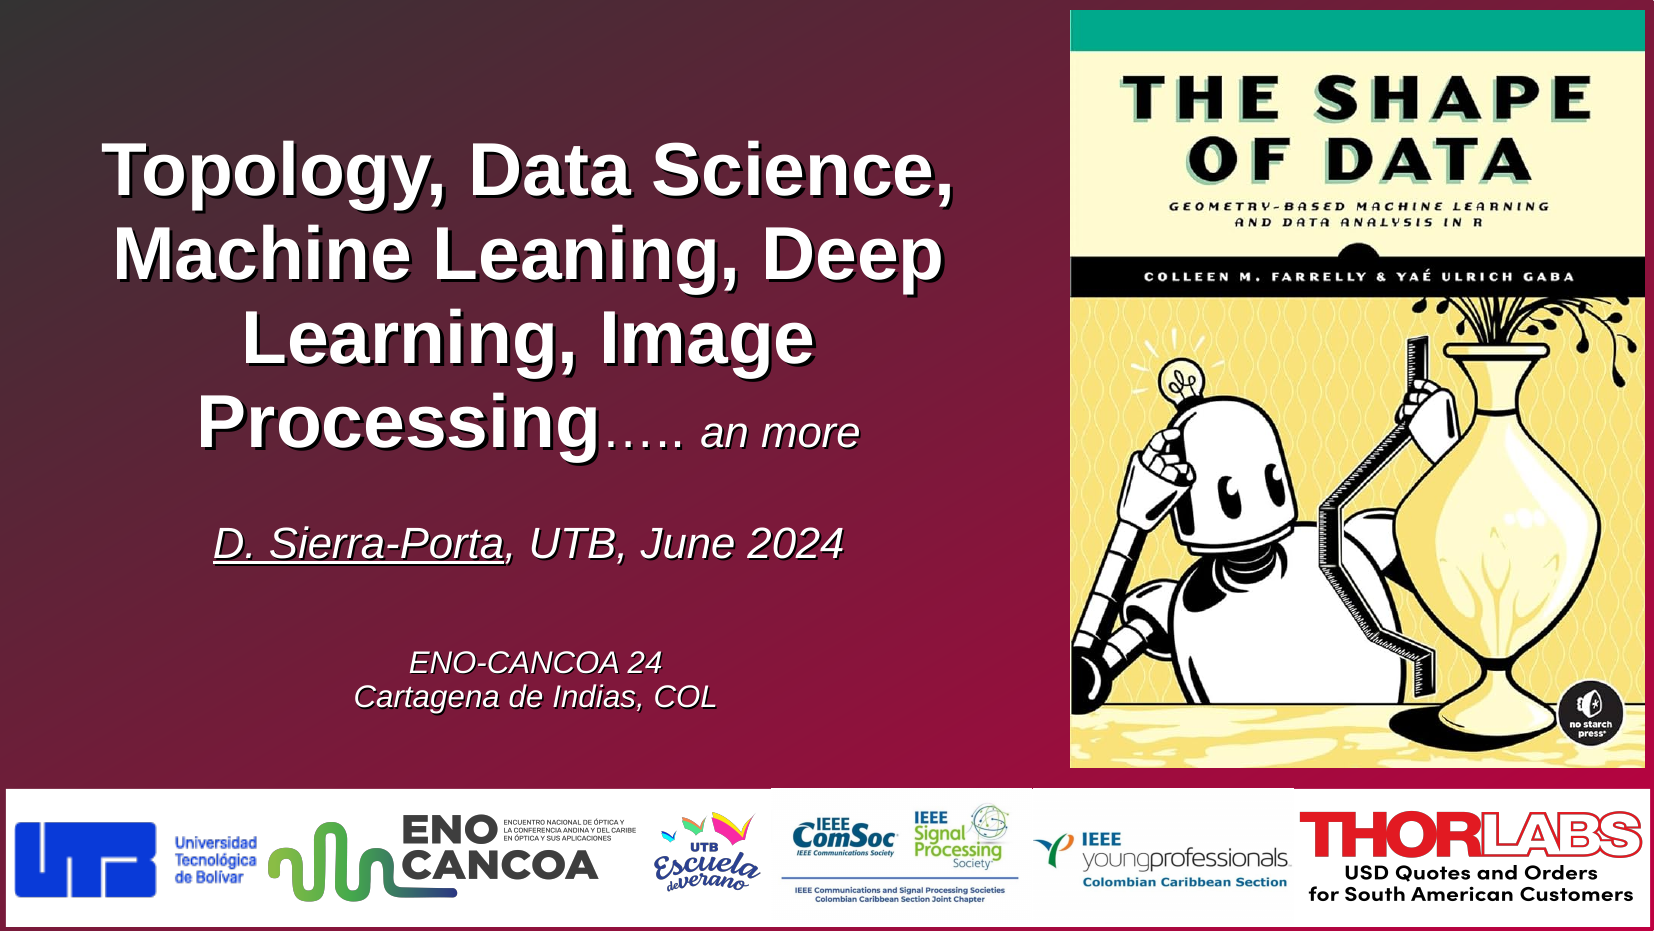

# Topology, Data Science, Machine Leaning, Deep Learning, Image Processing….. an more
D. Sierra-Porta, UTB, June 2024
ENO-CANCOA 24
Cartagena de Indias, COL